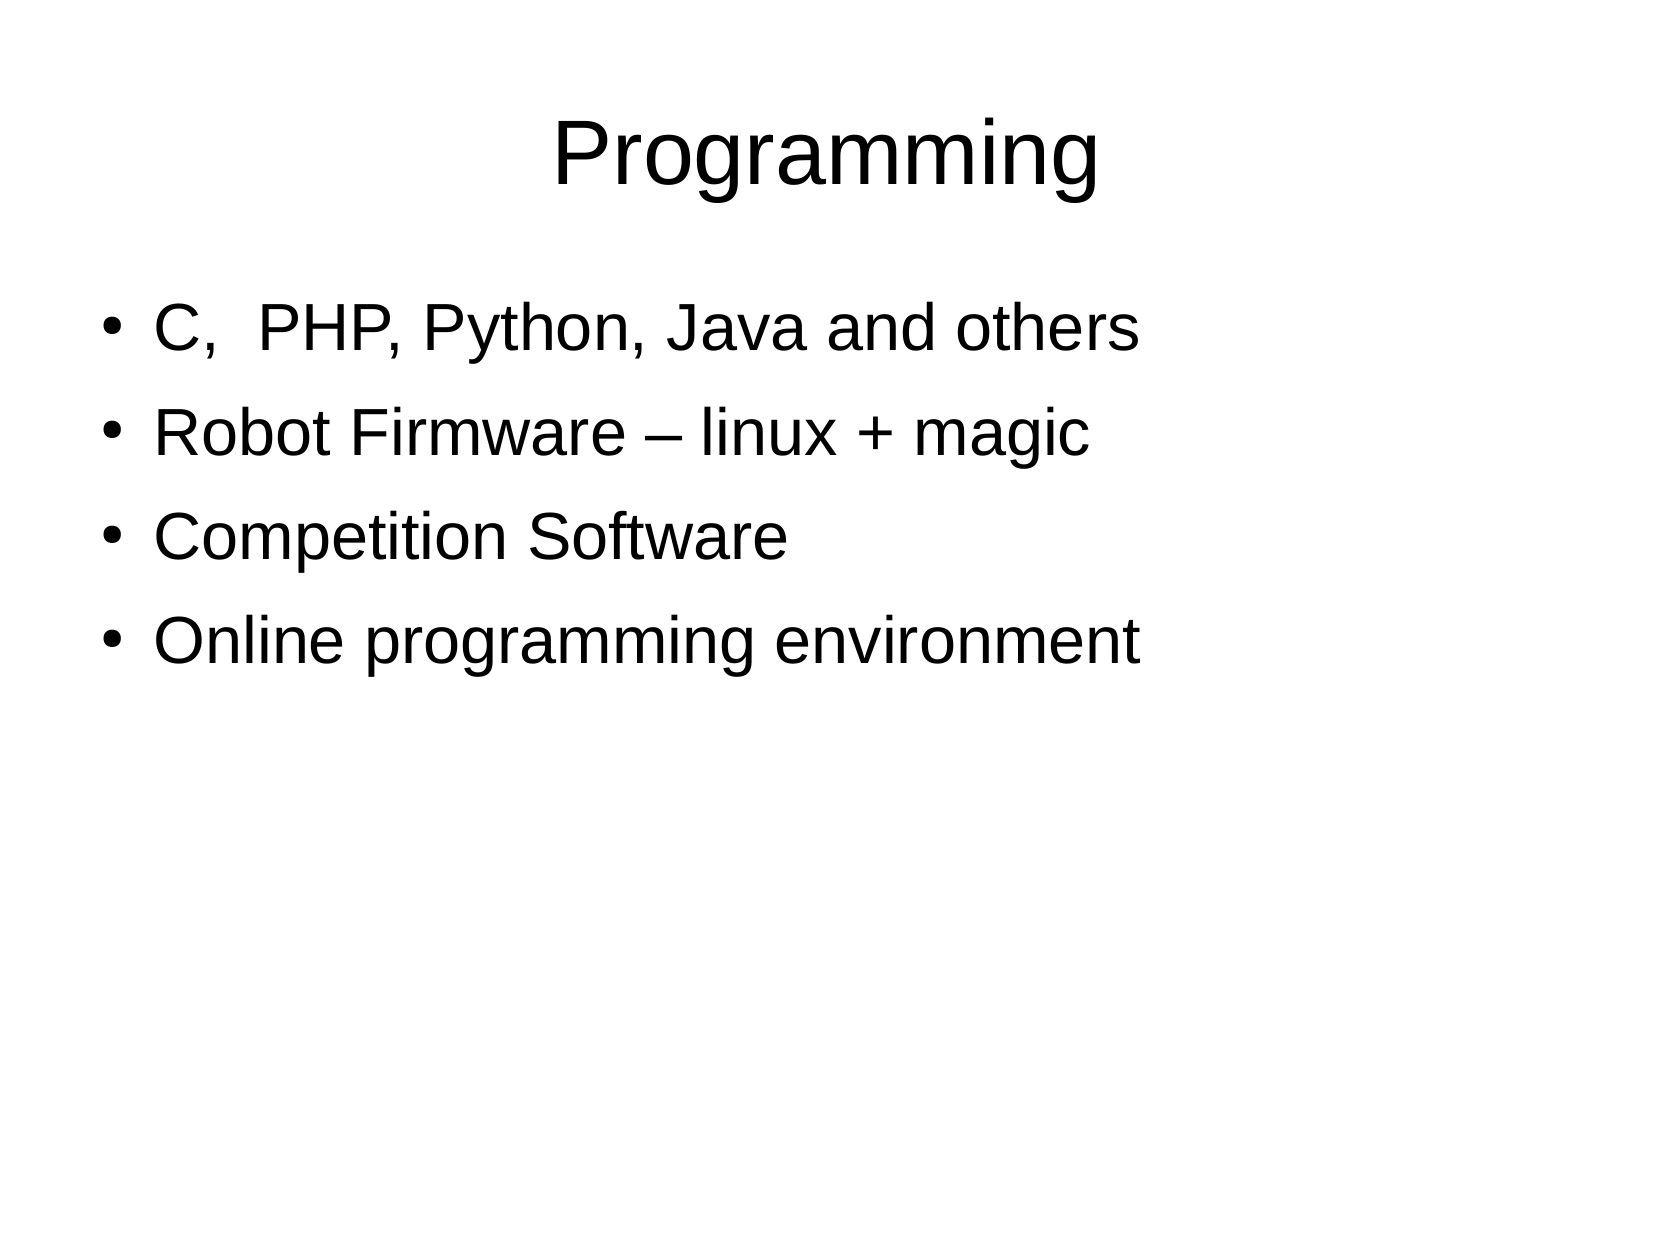

# Programming
C, PHP, Python, Java and others
Robot Firmware – linux + magic
Competition Software
Online programming environment